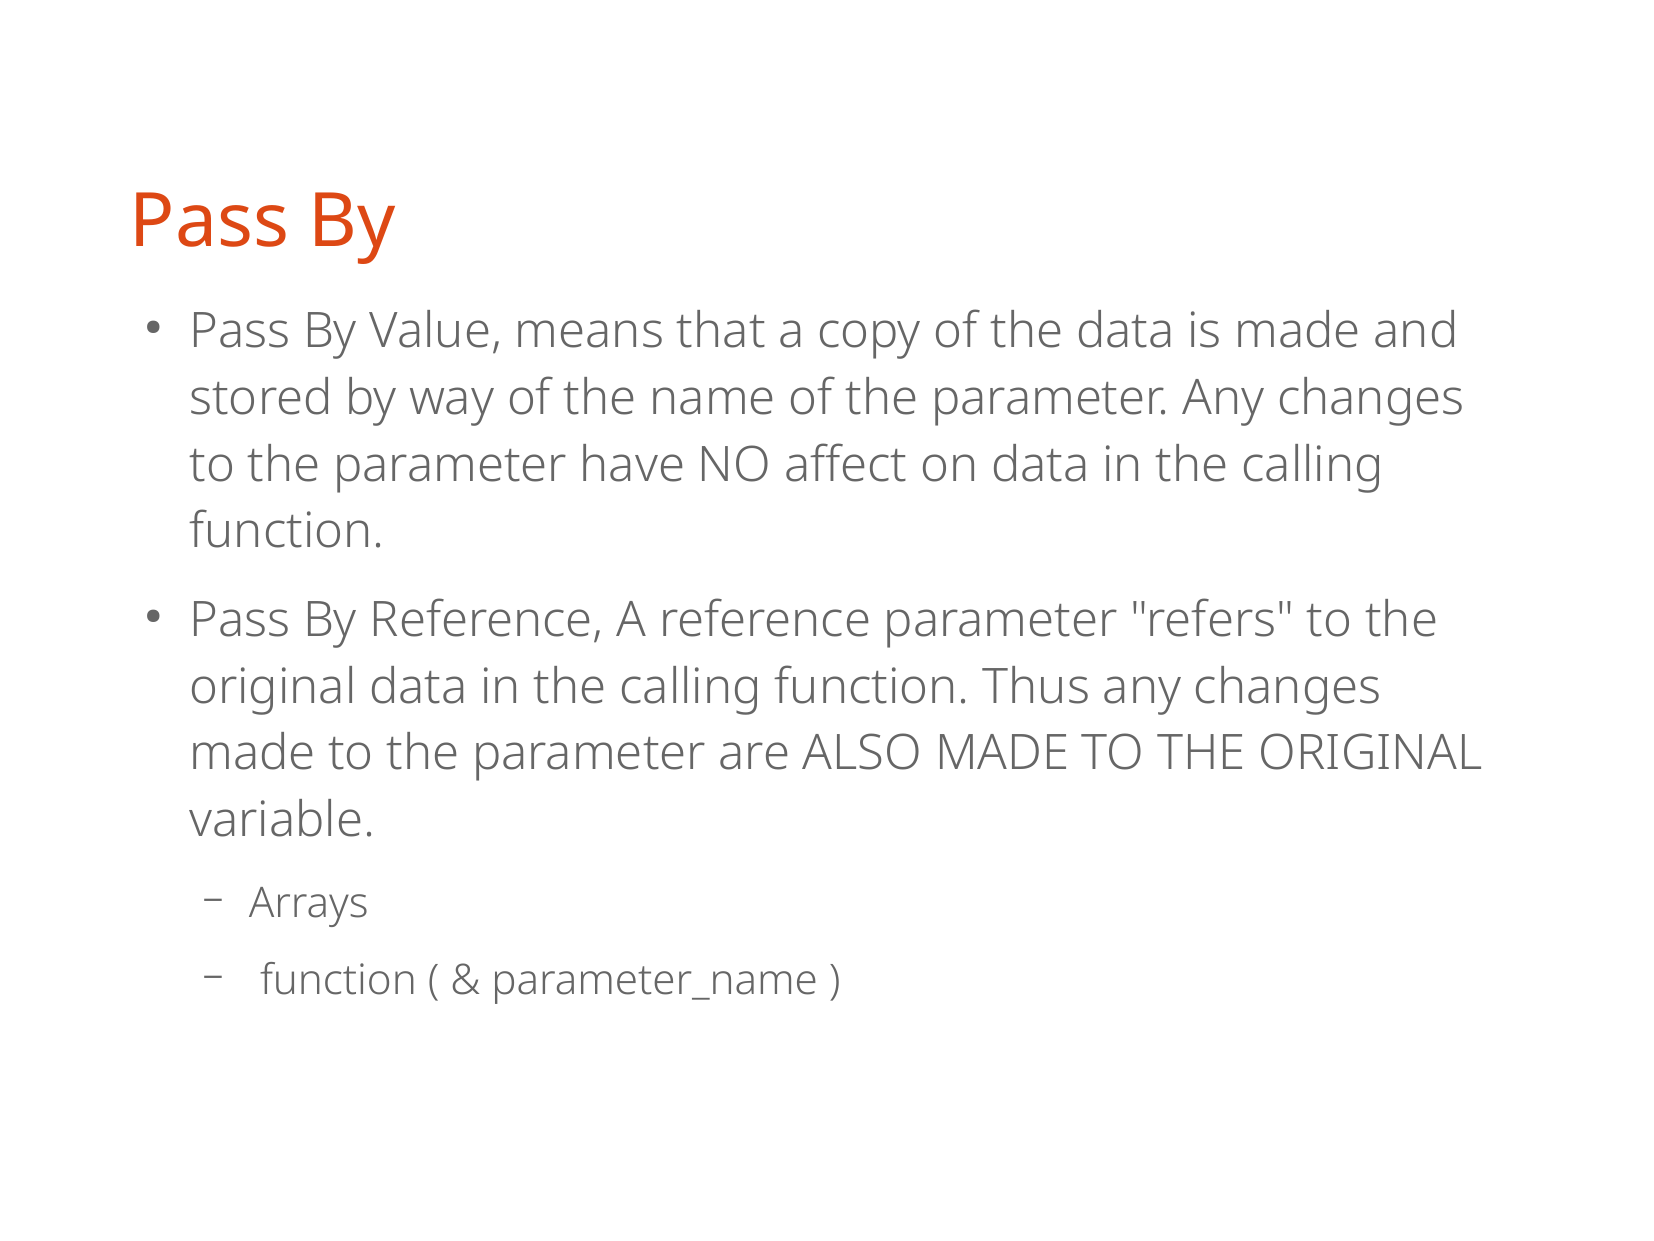

# Pass By
Pass By Value, means that a copy of the data is made and stored by way of the name of the parameter. Any changes to the parameter have NO affect on data in the calling function.
Pass By Reference, A reference parameter "refers" to the original data in the calling function. Thus any changes made to the parameter are ALSO MADE TO THE ORIGINAL variable.
Arrays
 function ( & parameter_name )